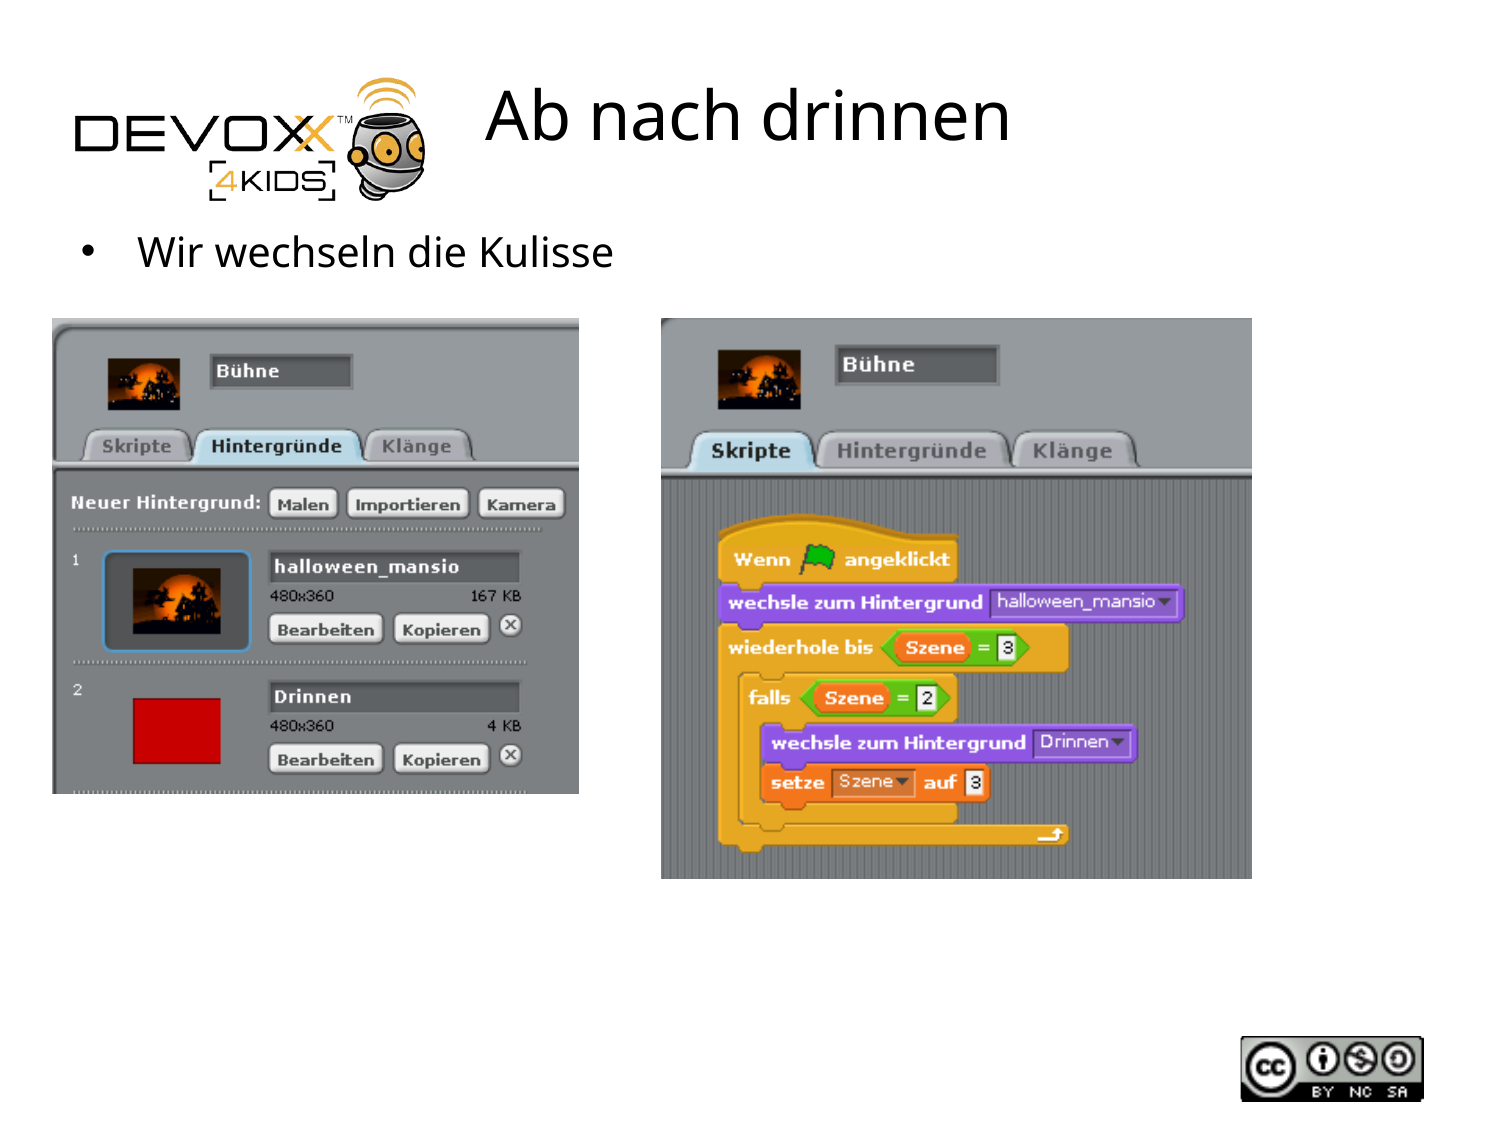

# Ab nach drinnen
Wir wechseln die Kulisse